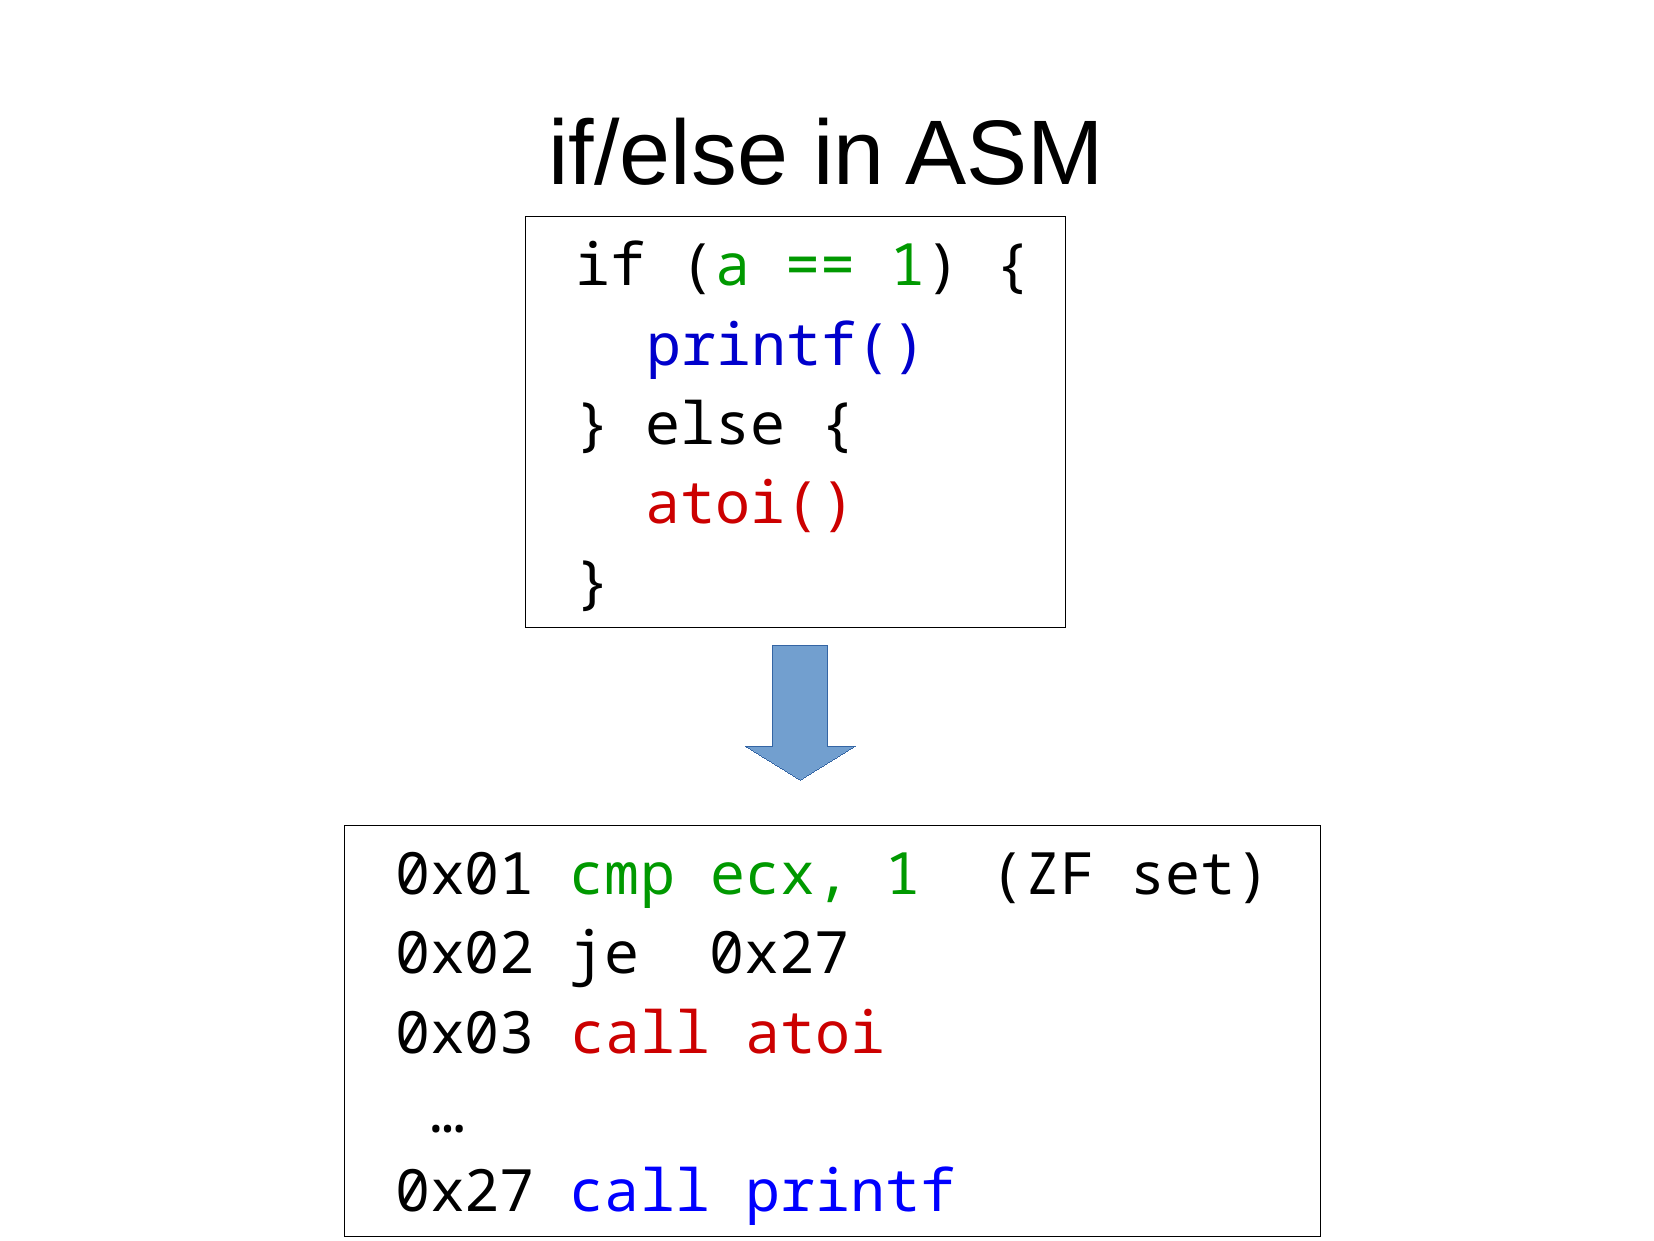

# if/else in ASM
if (a == 1) {
printf()
} else {
 atoi()
}
0x01 cmp ecx, 1 (ZF set)
0x02 je 0x27
0x03 call atoi
 …
0x27 call printf